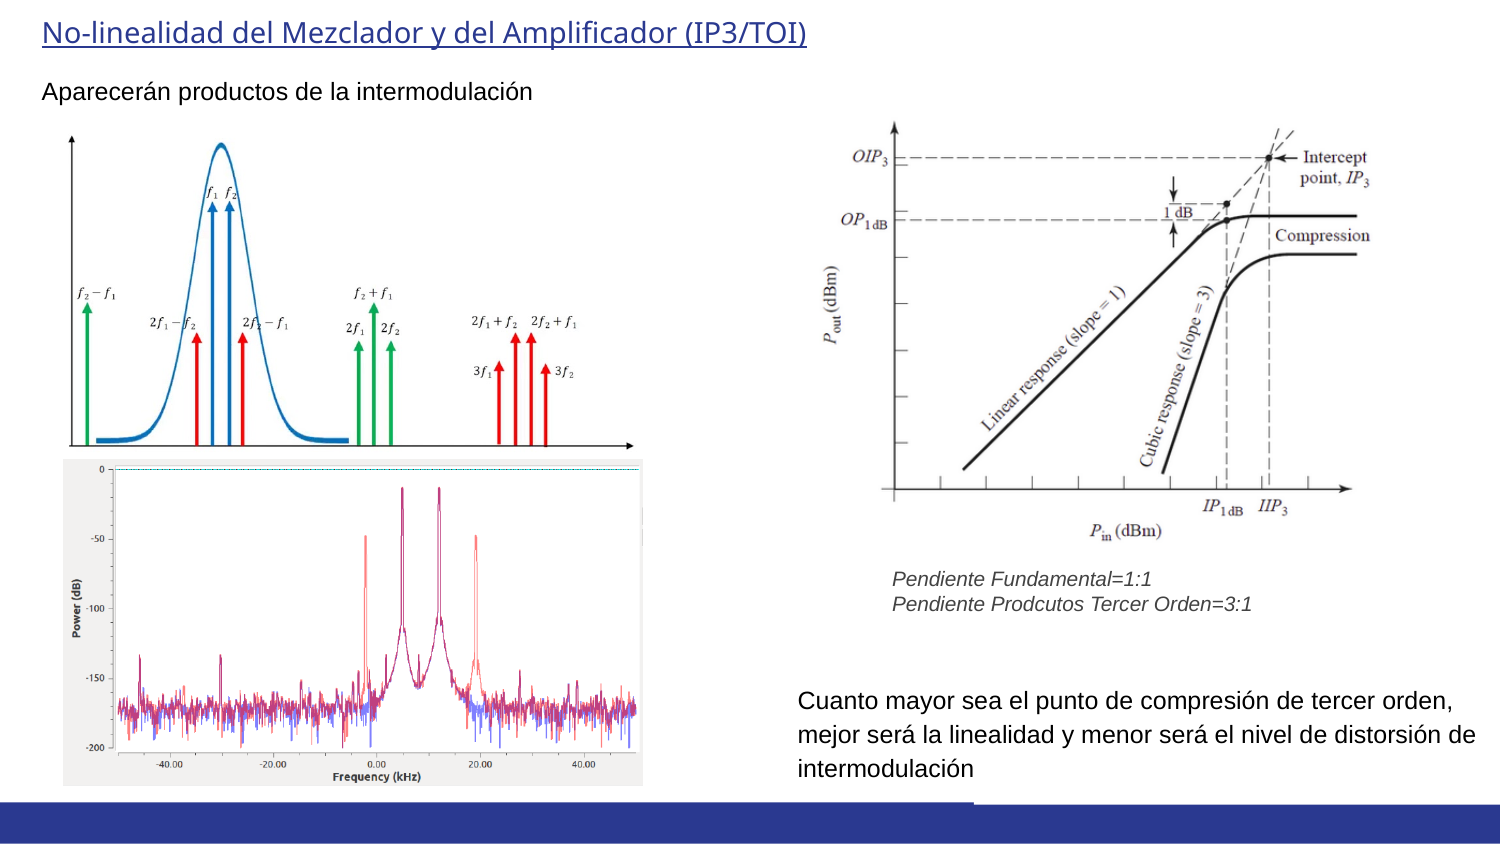

# No-linealidad del Mezclador y del Amplificador (IP3/TOI)
Aparecerán productos de la intermodulación
Pendiente Fundamental=1:1
Pendiente Prodcutos Tercer Orden=3:1
Cuanto mayor sea el punto de compresión de tercer orden, mejor será la linealidad y menor será el nivel de distorsión de intermodulación